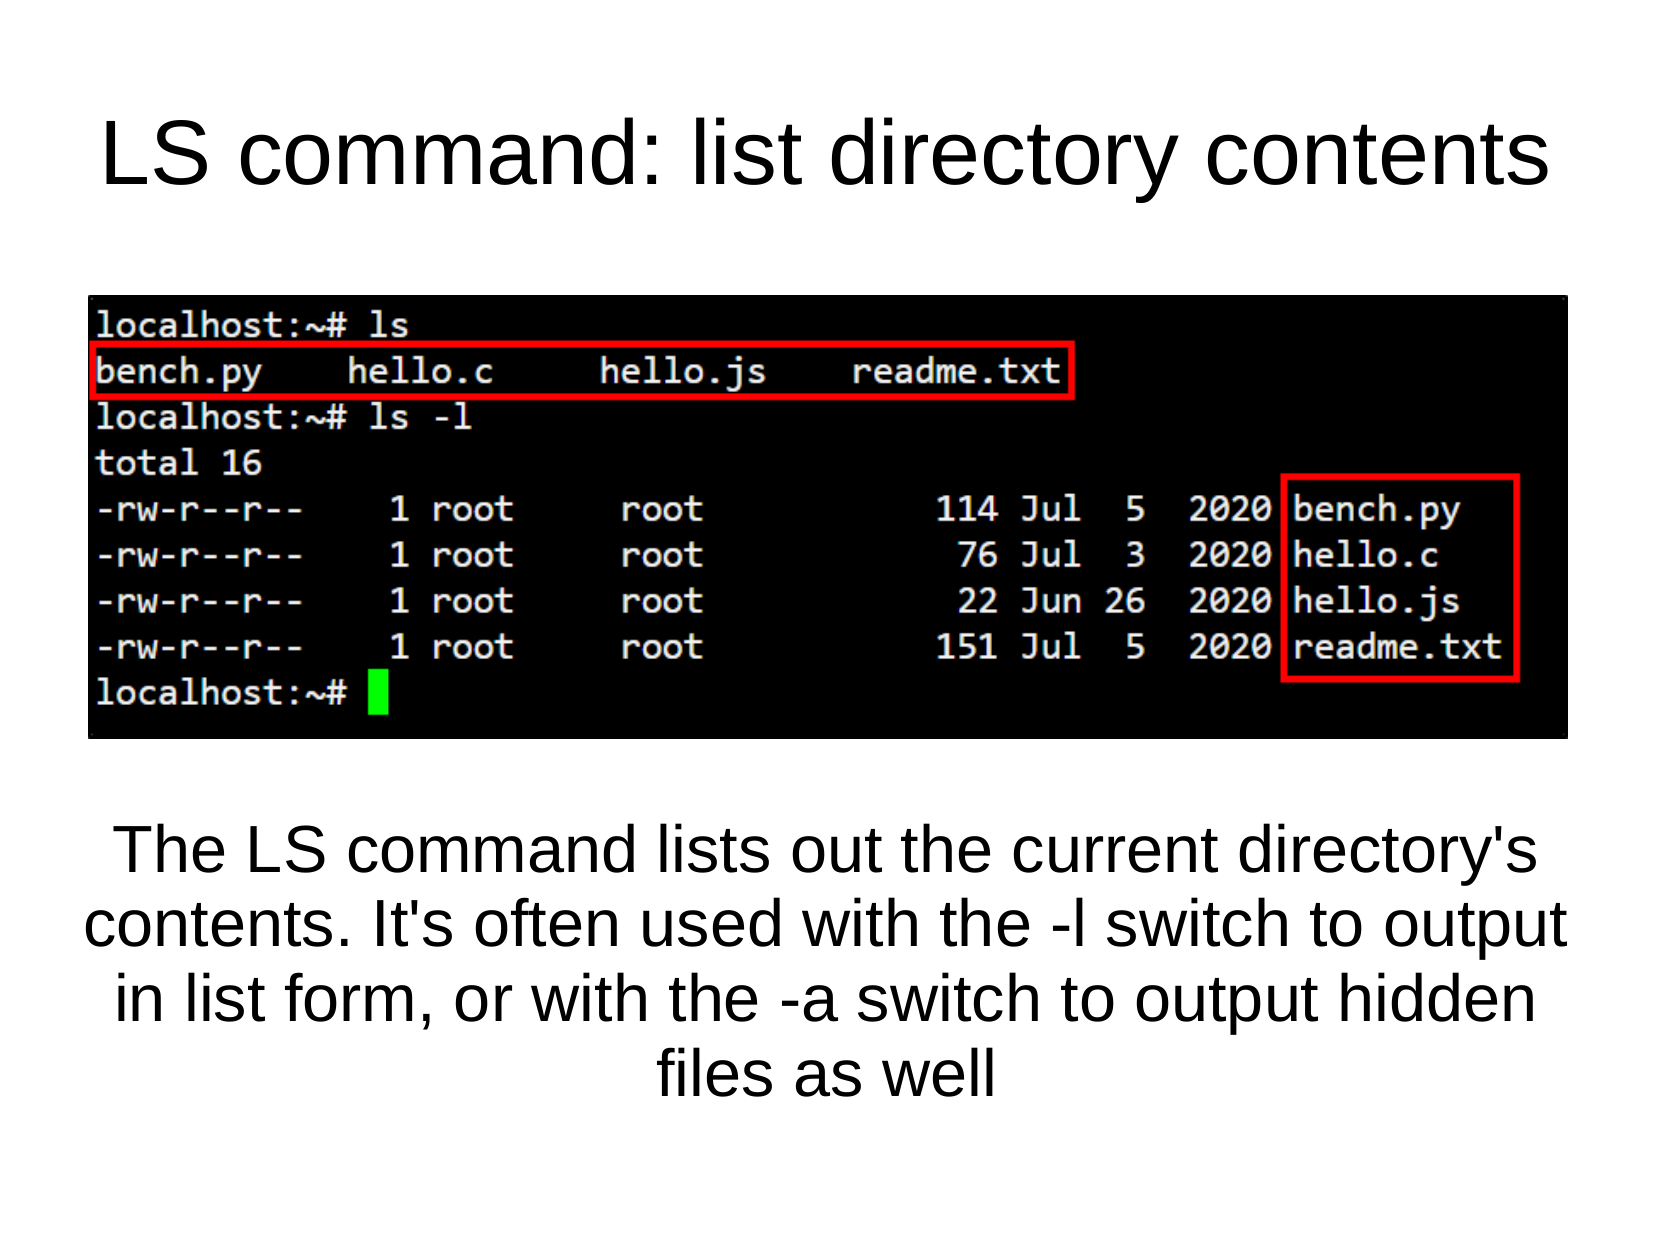

LS command: list directory contents
# The LS command lists out the current directory's contents. It's often used with the -l switch to output in list form, or with the -a switch to output hidden files as well